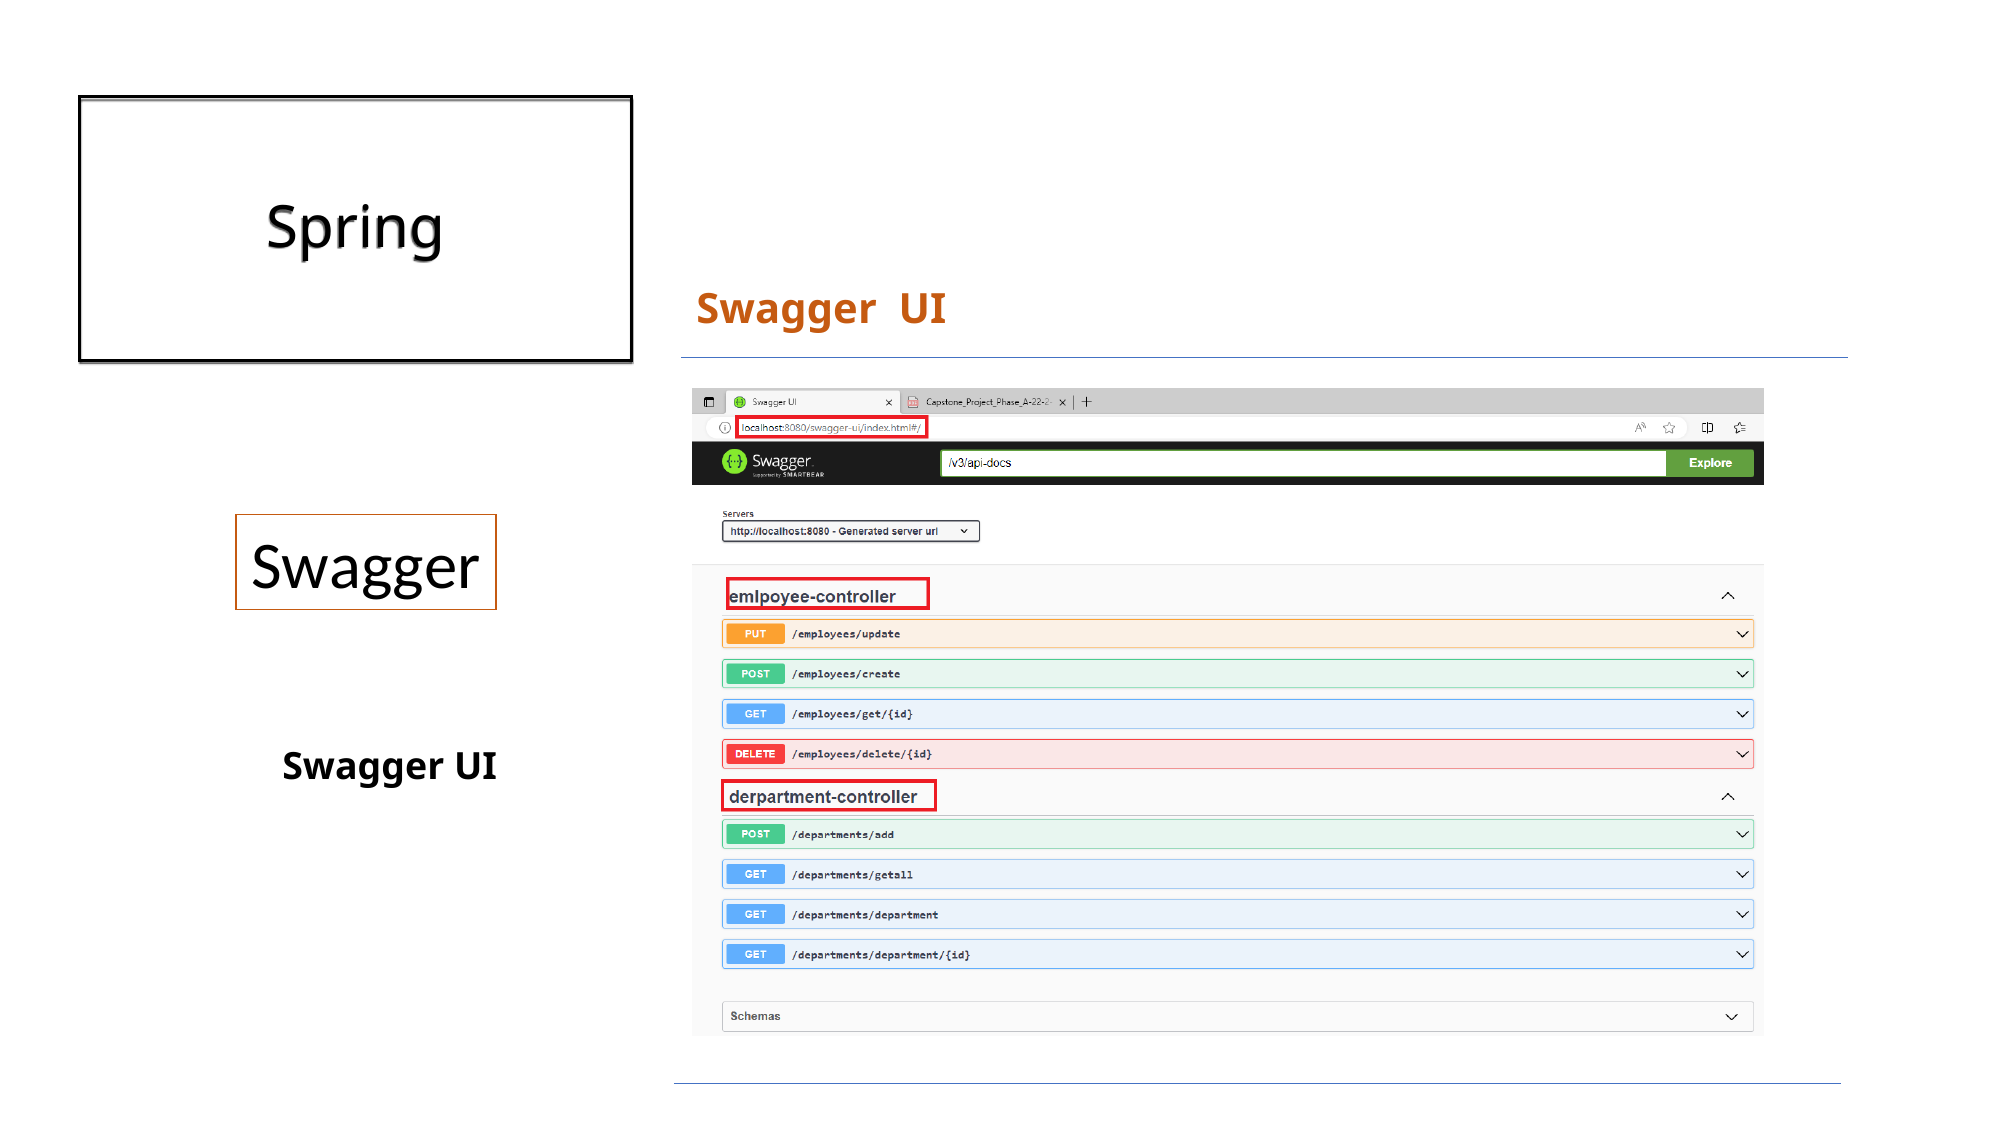

# Spring
Swagger UI
Swagger
Swagger UI